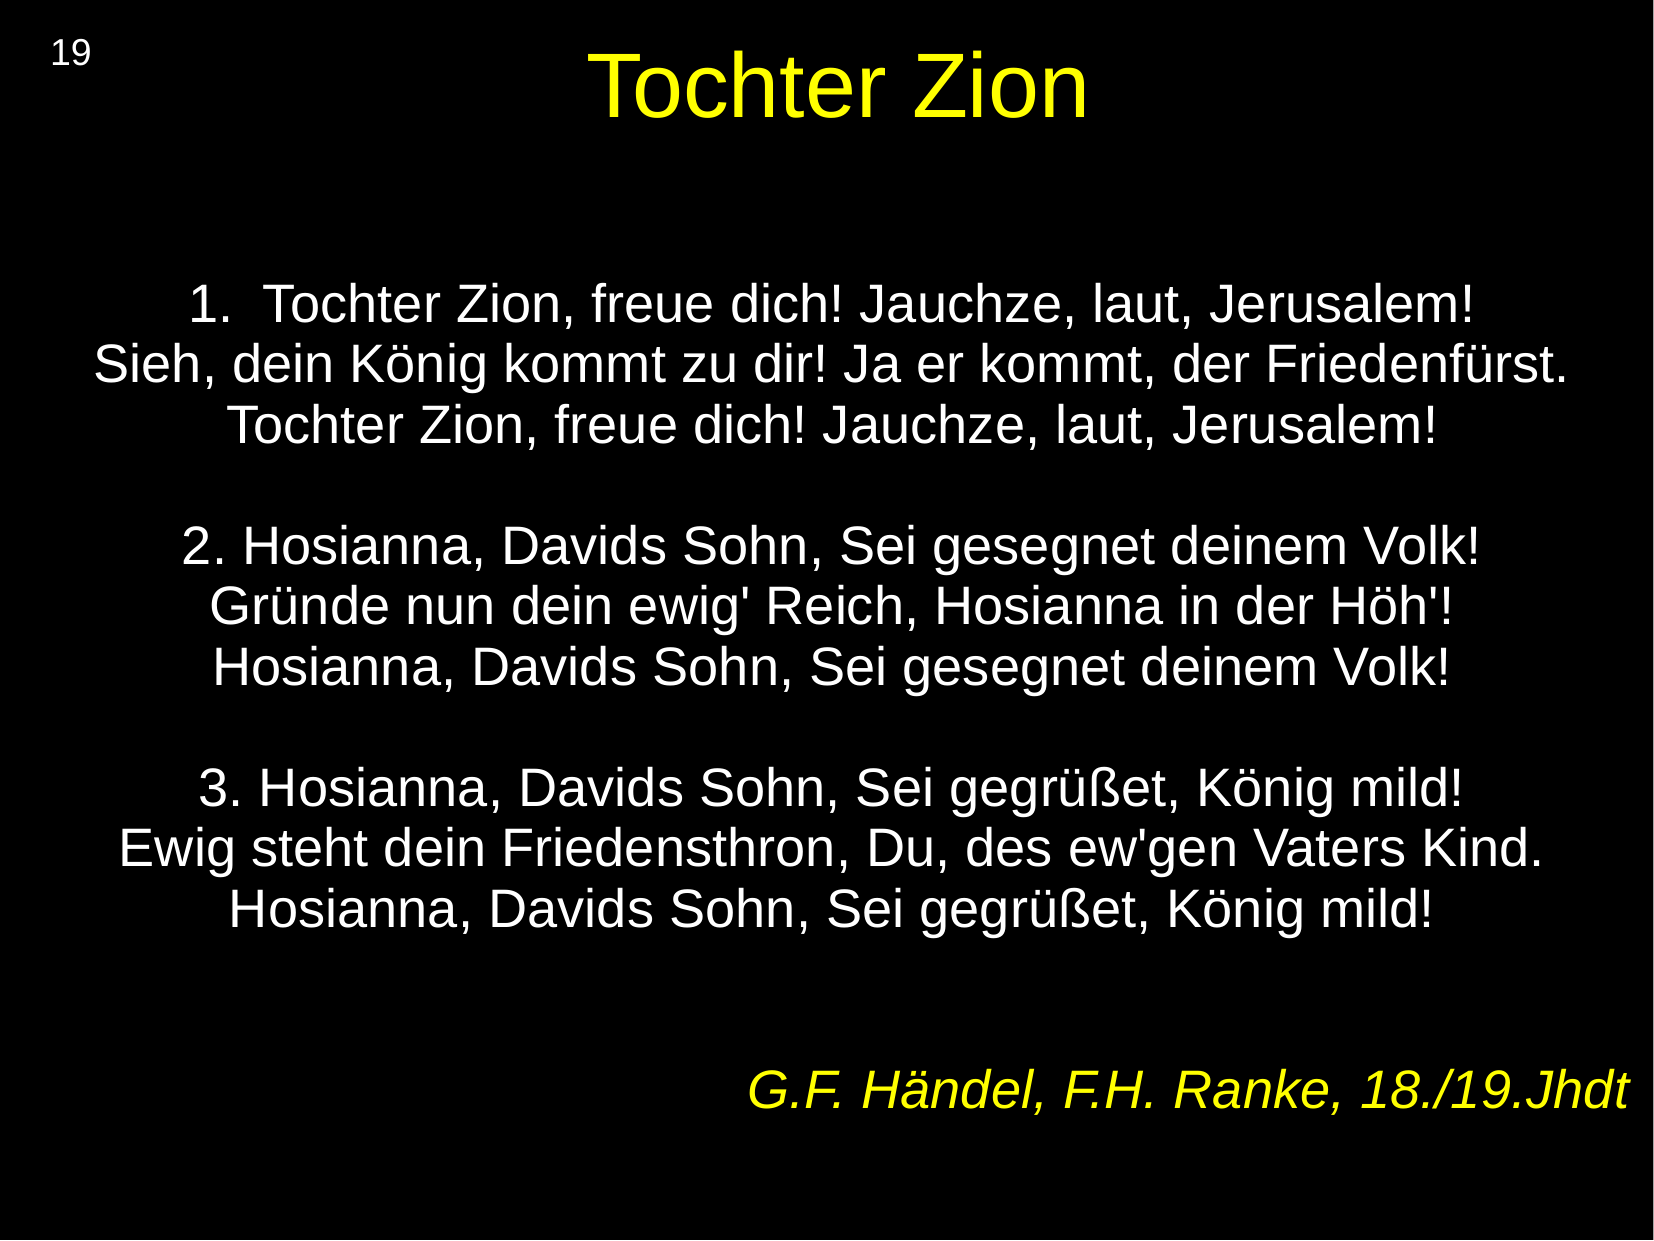

# Tochter Zion
19
1. Tochter Zion, freue dich! Jauchze, laut, Jerusalem!
Sieh, dein König kommt zu dir! Ja er kommt, der Friedenfürst.
Tochter Zion, freue dich! Jauchze, laut, Jerusalem!
2. Hosianna, Davids Sohn, Sei gesegnet deinem Volk!
Gründe nun dein ewig' Reich, Hosianna in der Höh'!
Hosianna, Davids Sohn, Sei gesegnet deinem Volk!
3. Hosianna, Davids Sohn, Sei gegrüßet, König mild!
Ewig steht dein Friedensthron, Du, des ew'gen Vaters Kind.
Hosianna, Davids Sohn, Sei gegrüßet, König mild!
G.F. Händel, F.H. Ranke, 18./19.Jhdt